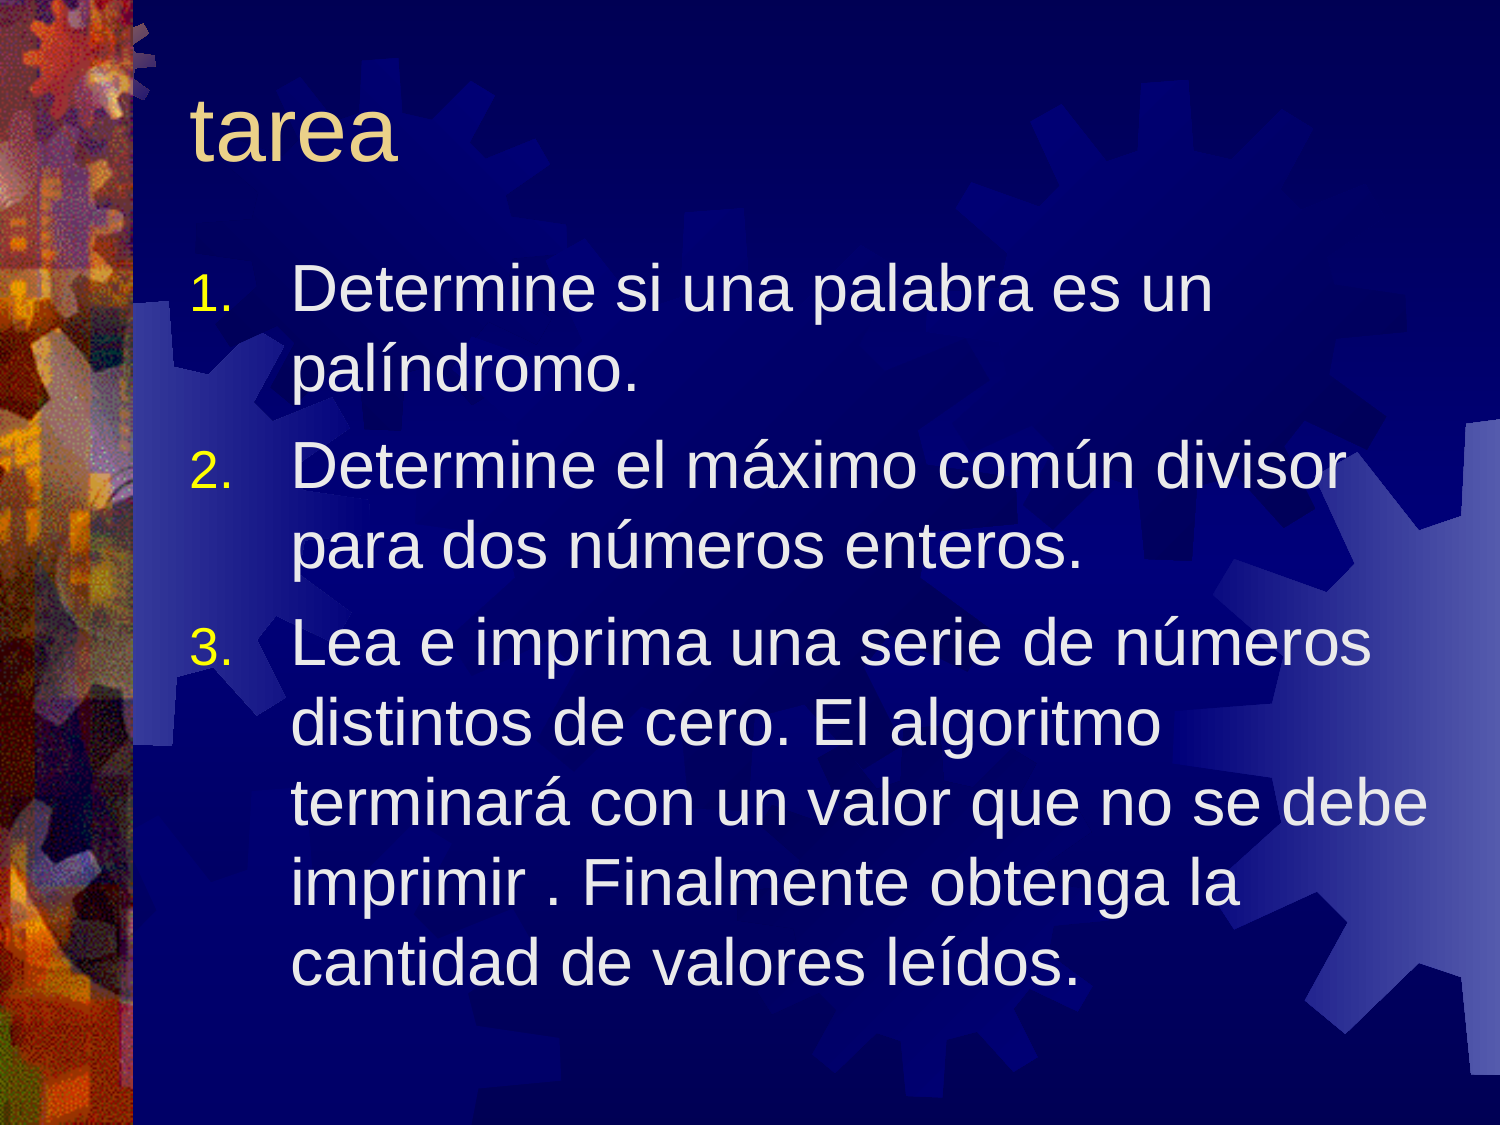

# tarea
Determine si una palabra es un palíndromo.
Determine el máximo común divisor para dos números enteros.
Lea e imprima una serie de números distintos de cero. El algoritmo terminará con un valor que no se debe imprimir . Finalmente obtenga la cantidad de valores leídos.